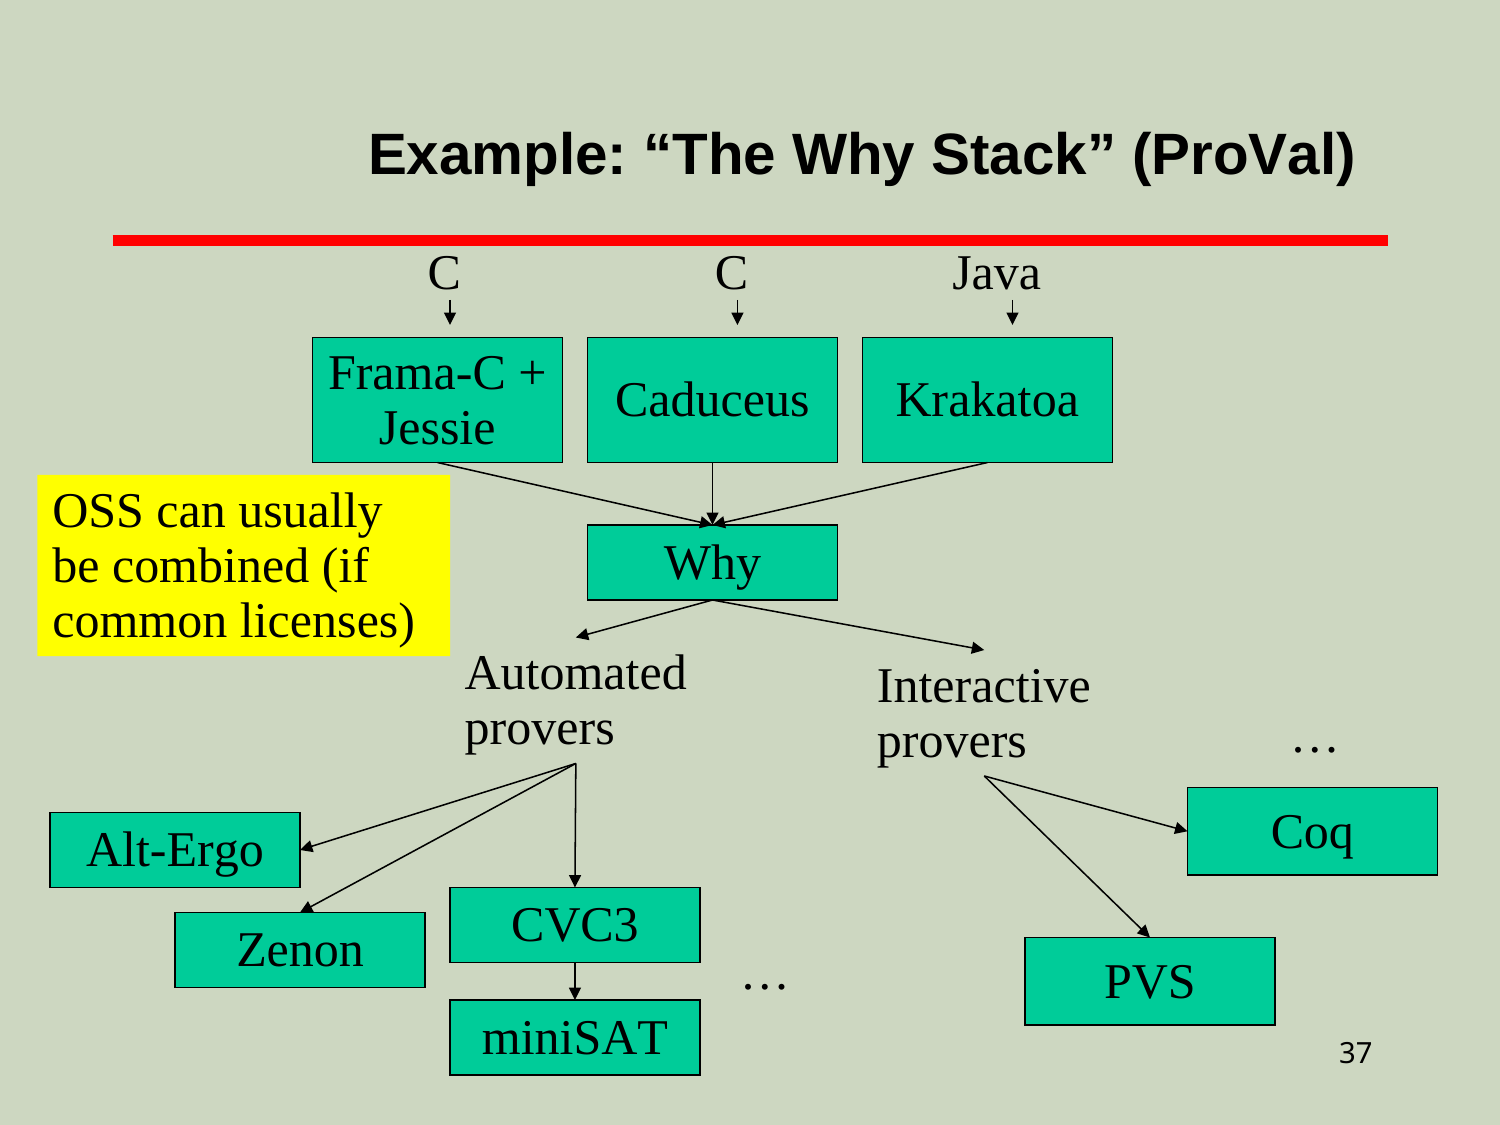

# Example: “The Why Stack” (ProVal)
C
C
Java
Frama-C +
Jessie
Caduceus
Krakatoa
OSS can usually be combined (if common licenses)
Why
Automated
provers
Interactive
provers
…
Coq
Alt-Ergo
CVC3
Zenon
…
PVS
miniSAT